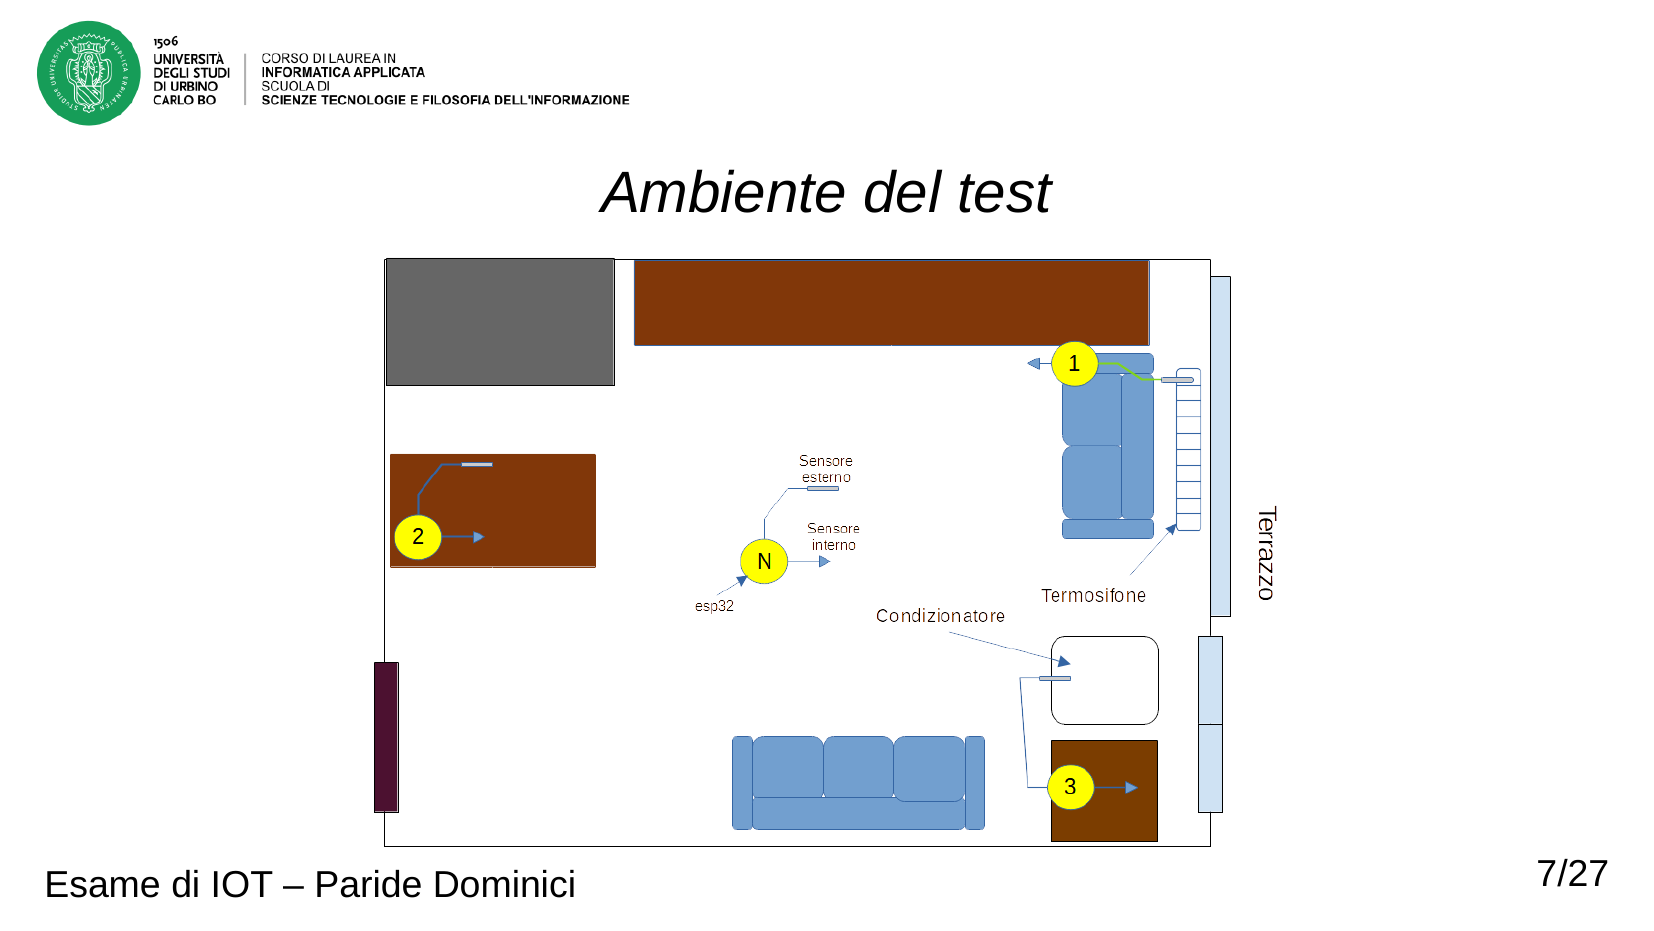

# Ambiente del test
Esame di IOT – Paride Dominici